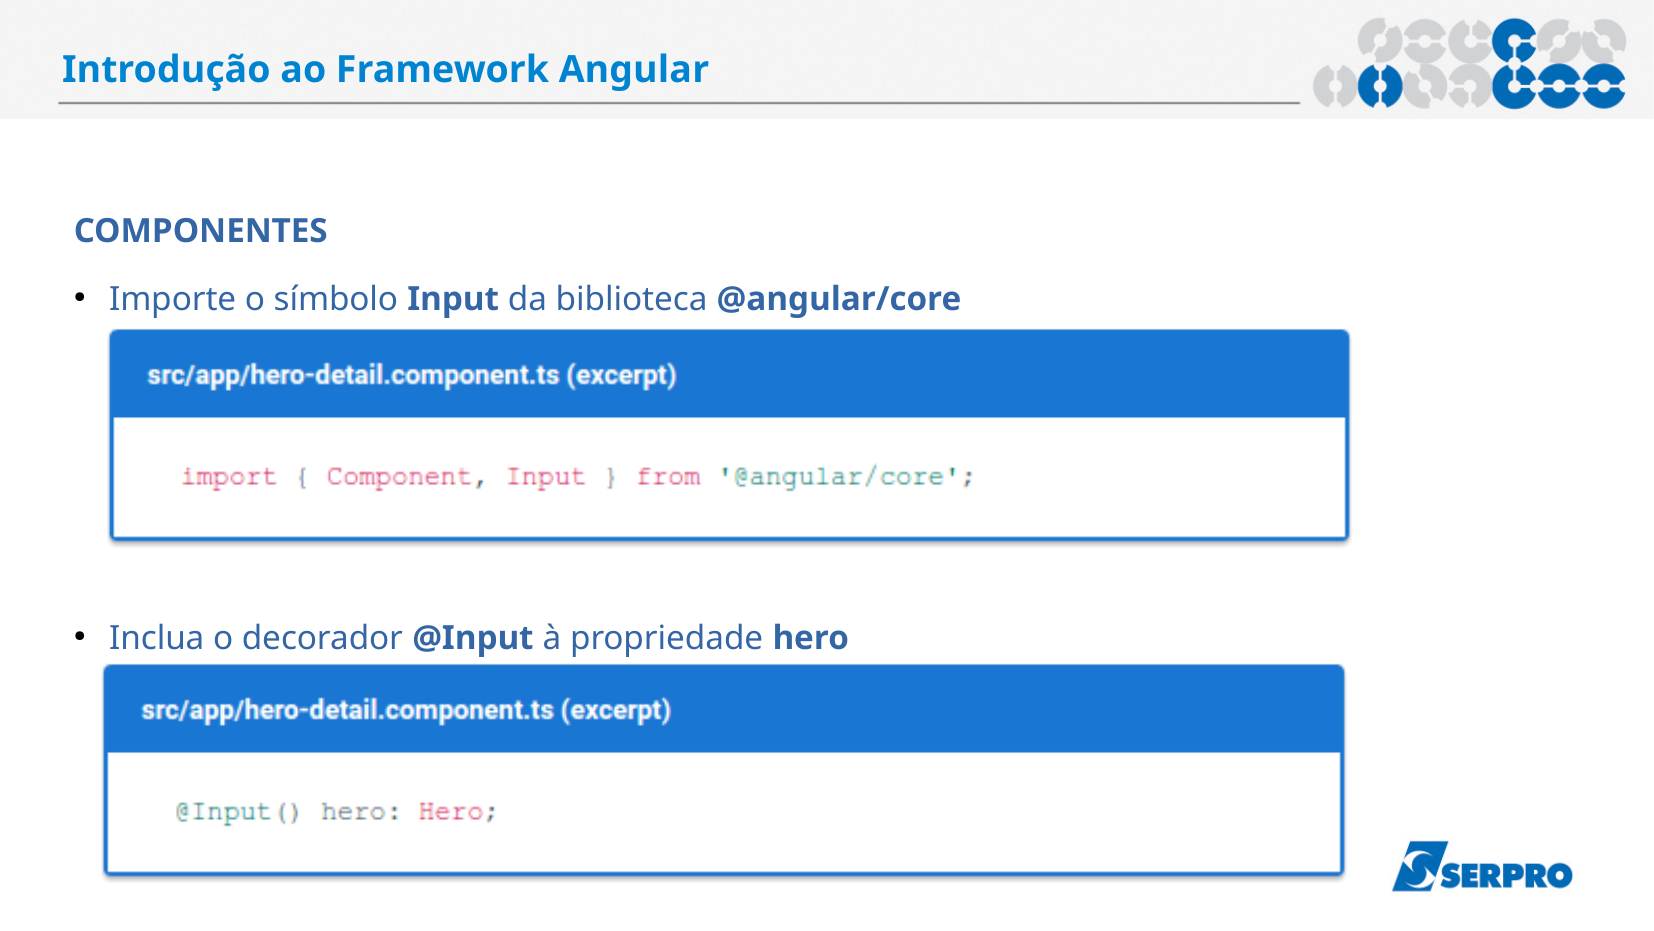

Introdução ao Framework Angular
COMPONENTES
Importe o símbolo Input da biblioteca @angular/core
Inclua o decorador @Input à propriedade hero